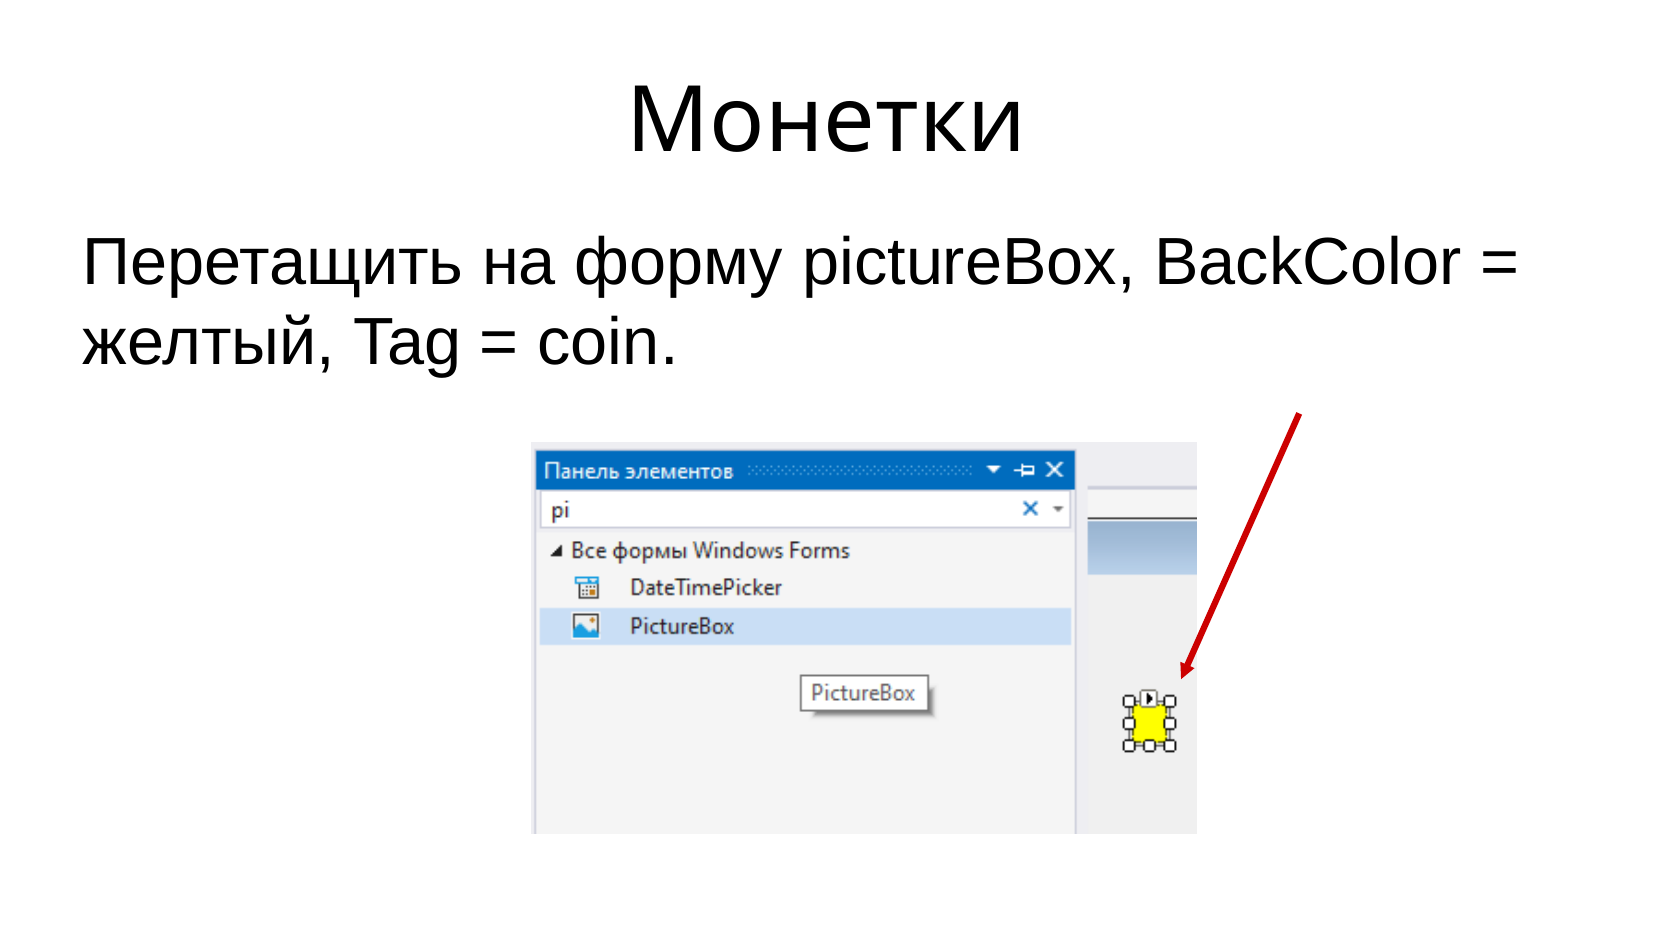

# Монетки
Перетащить на форму pictureBox, BackColor = желтый, Tag = coin.